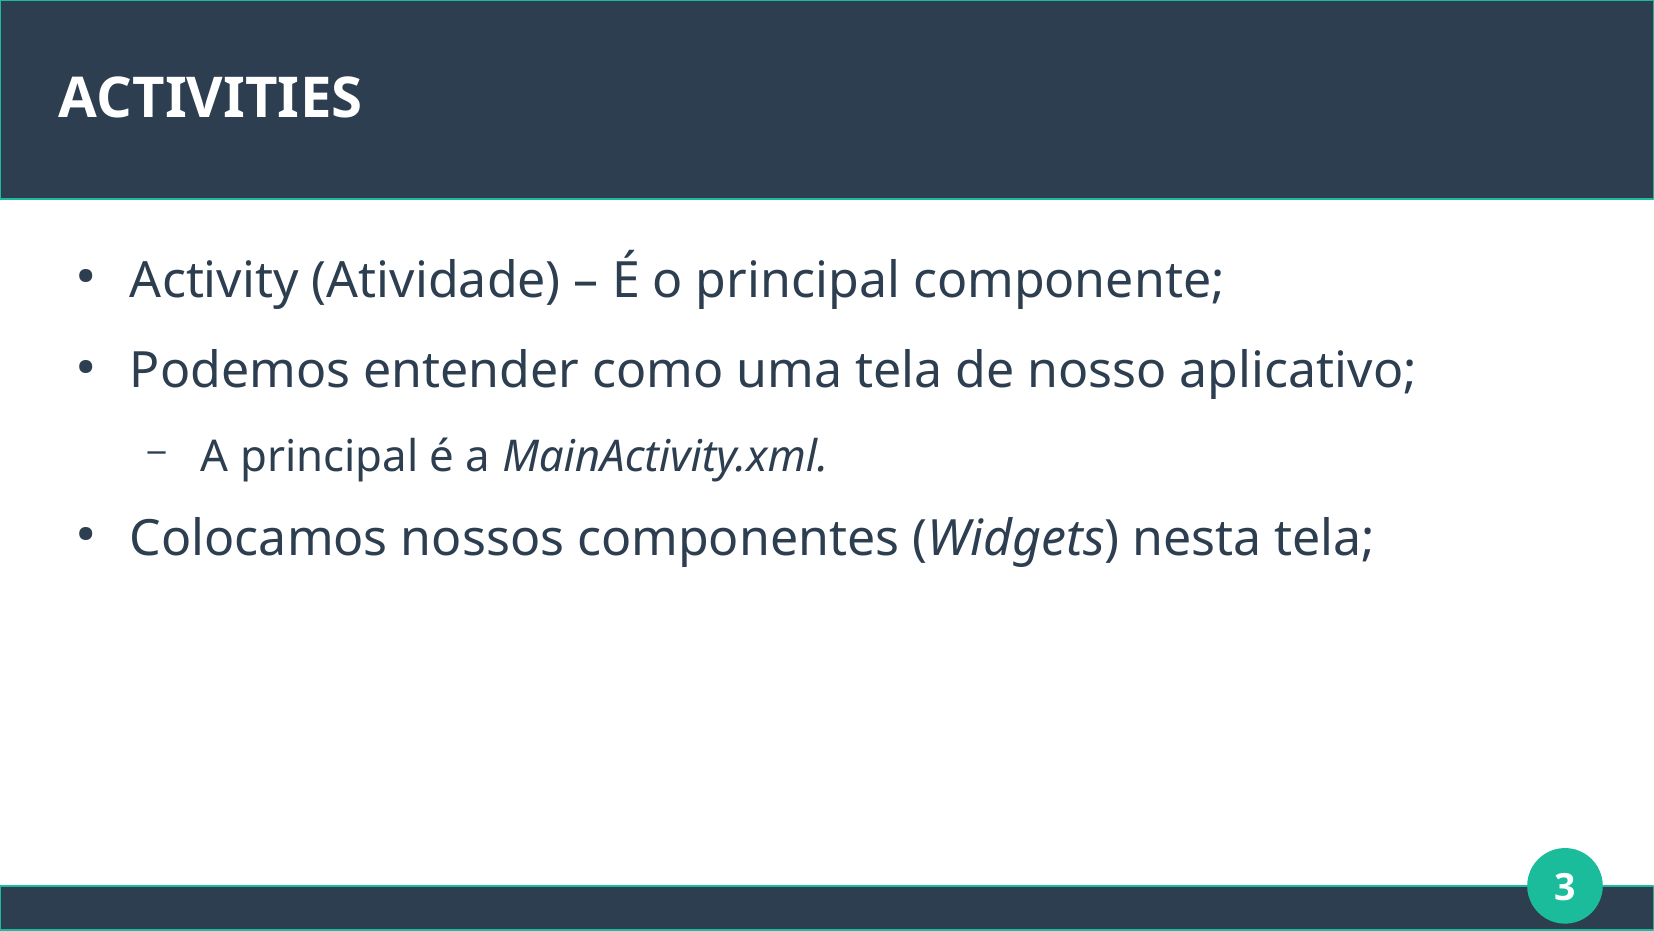

ACTIVITIES
# Activity (Atividade) – É o principal componente;
Podemos entender como uma tela de nosso aplicativo;
A principal é a MainActivity.xml.
Colocamos nossos componentes (Widgets) nesta tela;
3